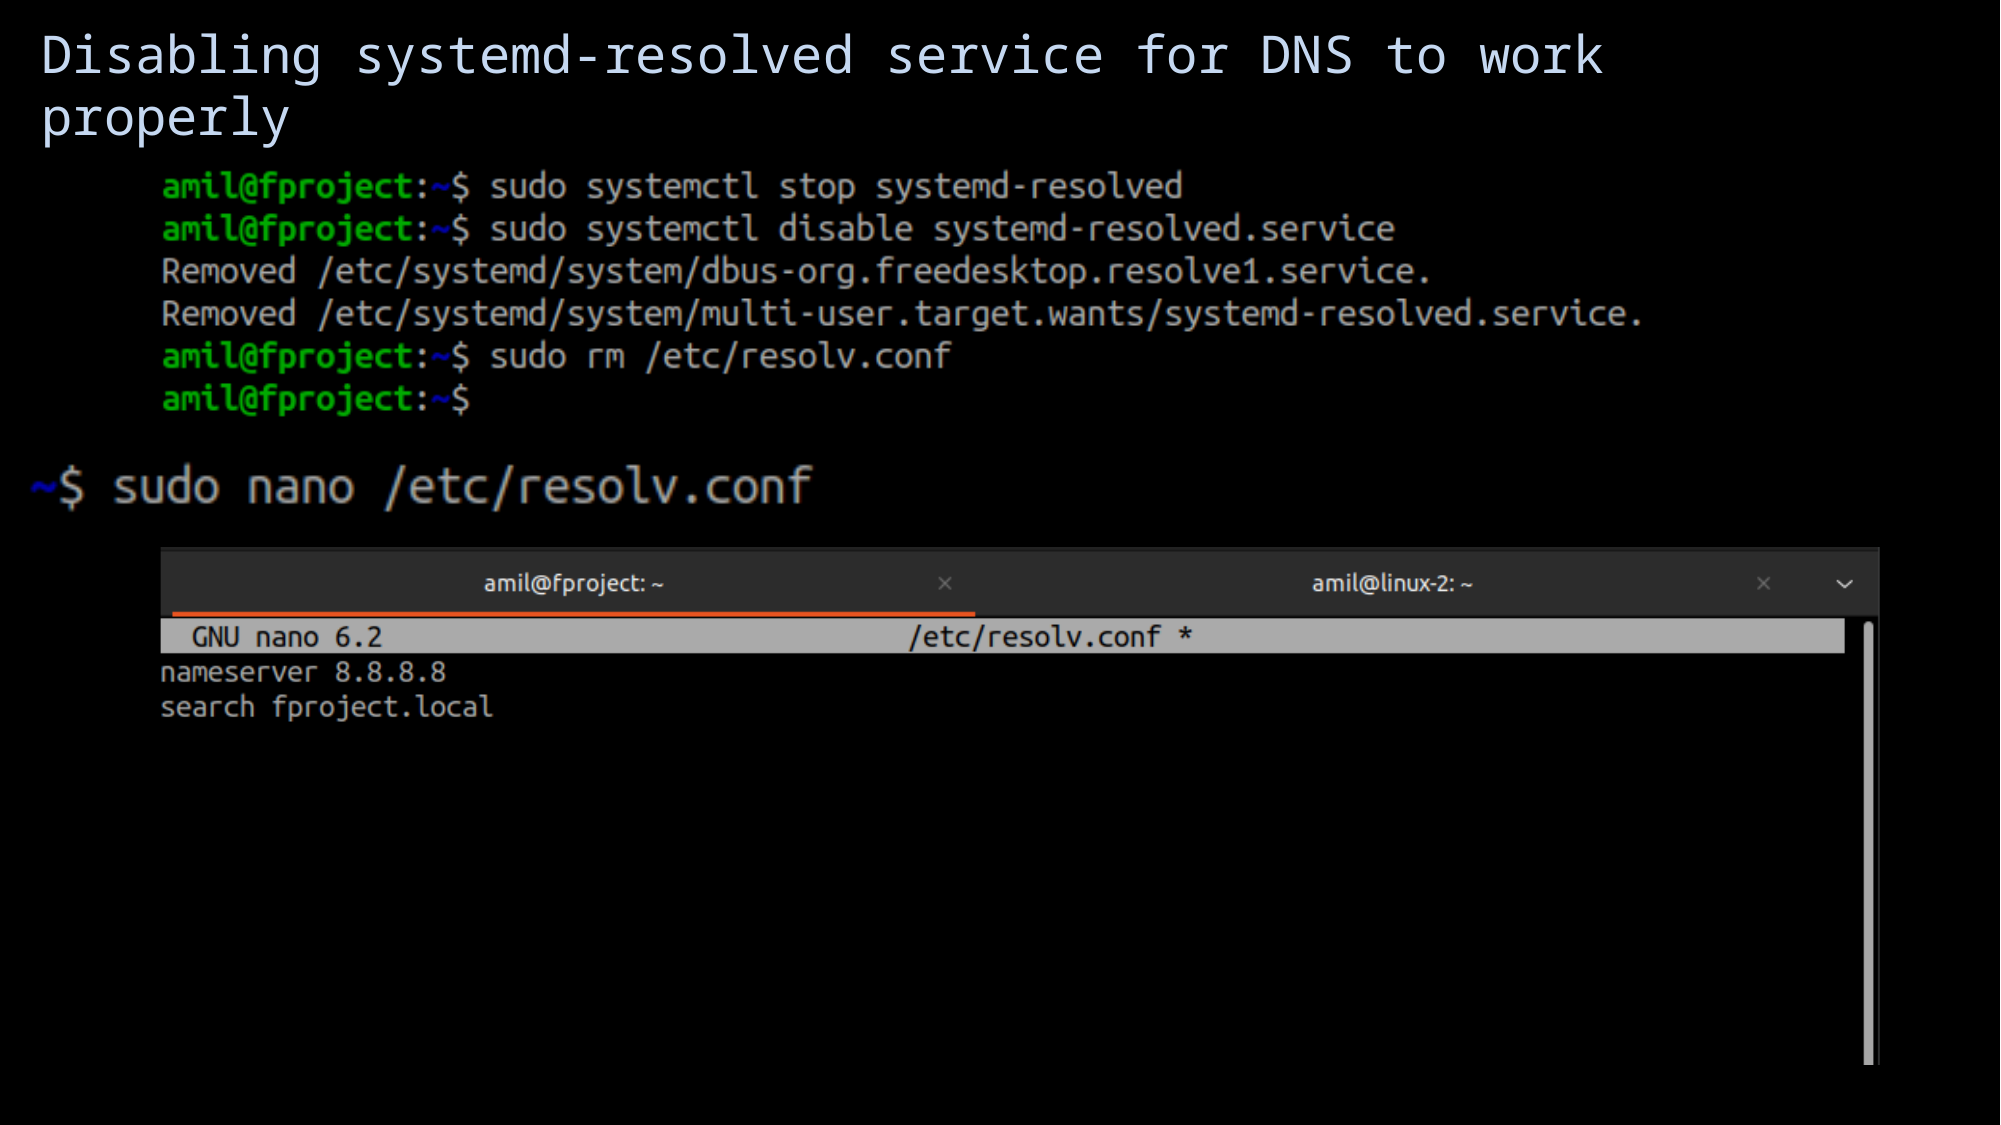

Disabling systemd-resolved service for DNS to work properly